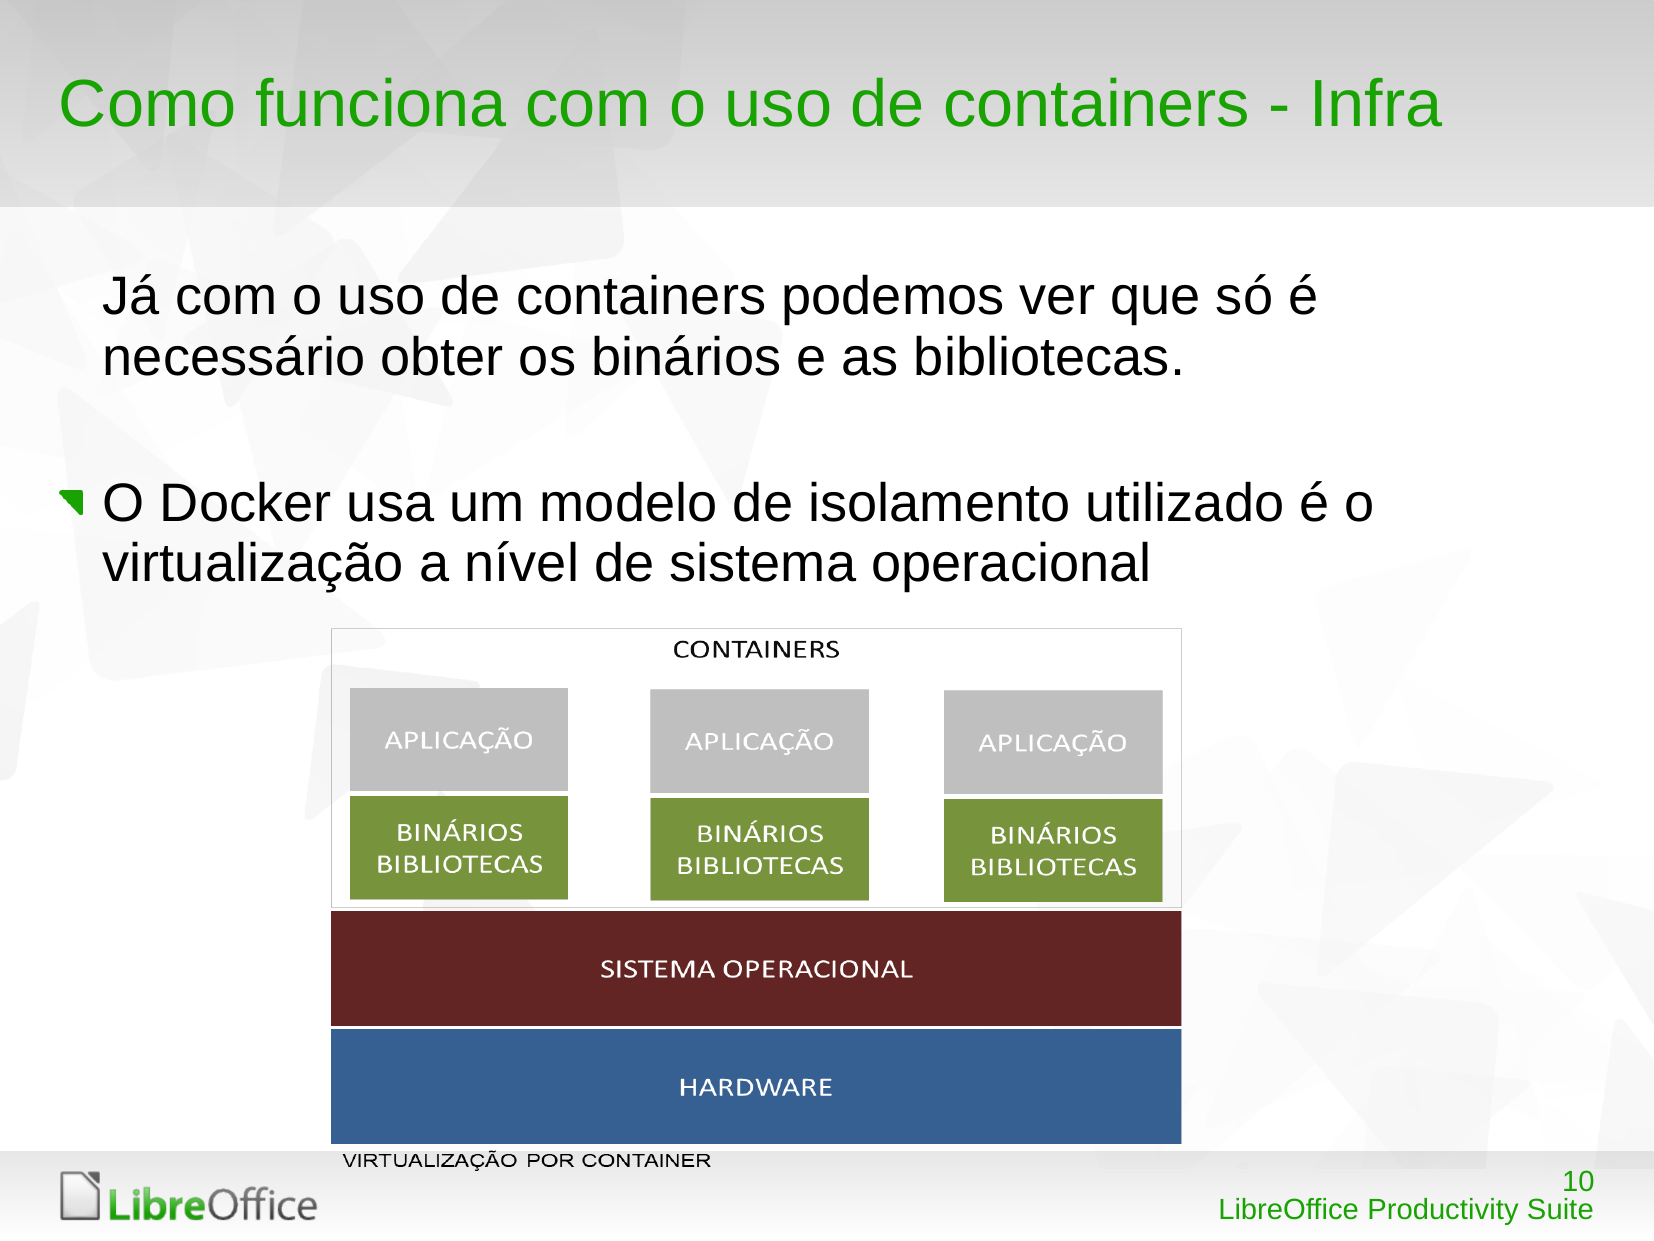

# Como funciona com o uso de containers - Infra
Já com o uso de containers podemos ver que só é necessário obter os binários e as bibliotecas.
O Docker usa um modelo de isolamento utilizado é o virtualização a nível de sistema operacional
10
LibreOffice Productivity Suite